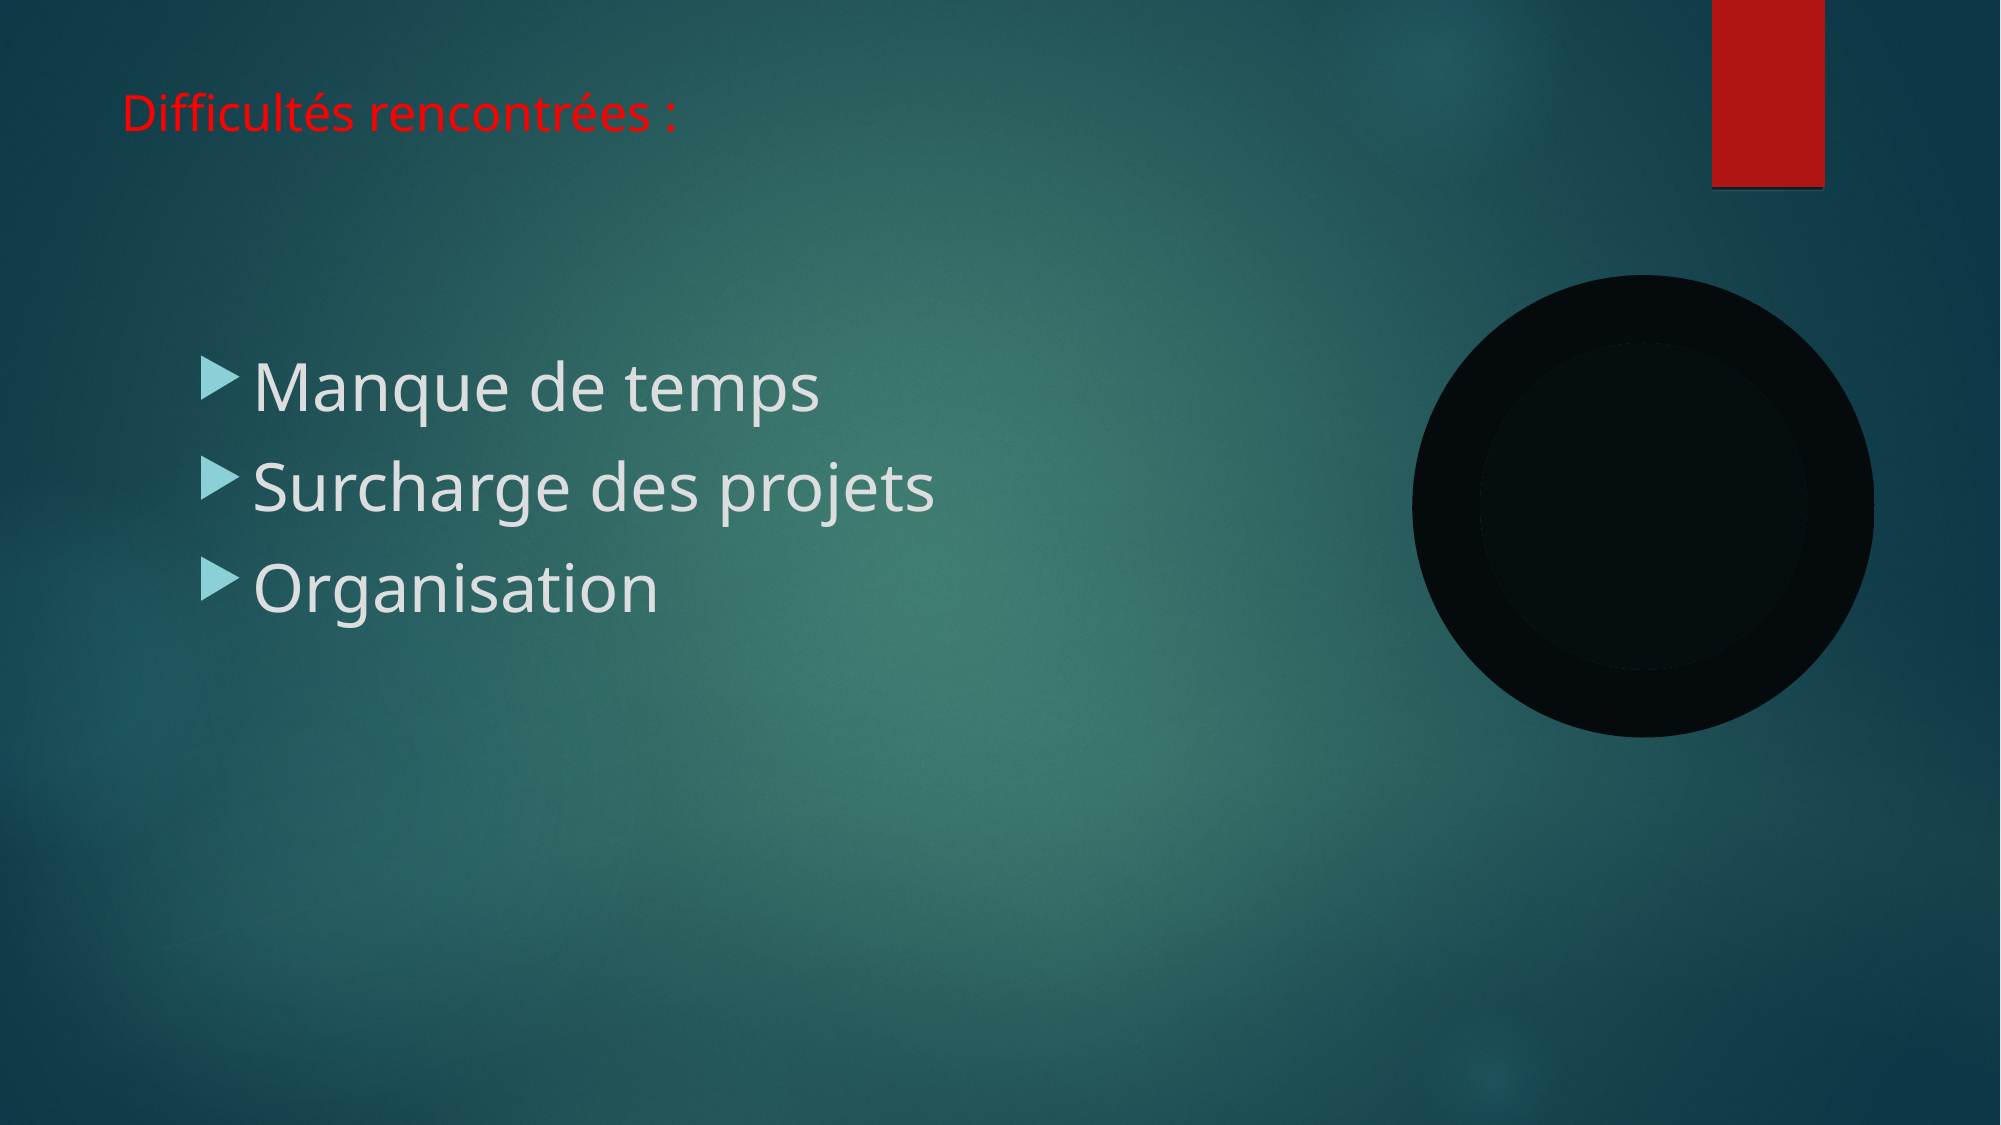

# Difficultés rencontrées :
Manque de temps
Surcharge des projets
Organisation